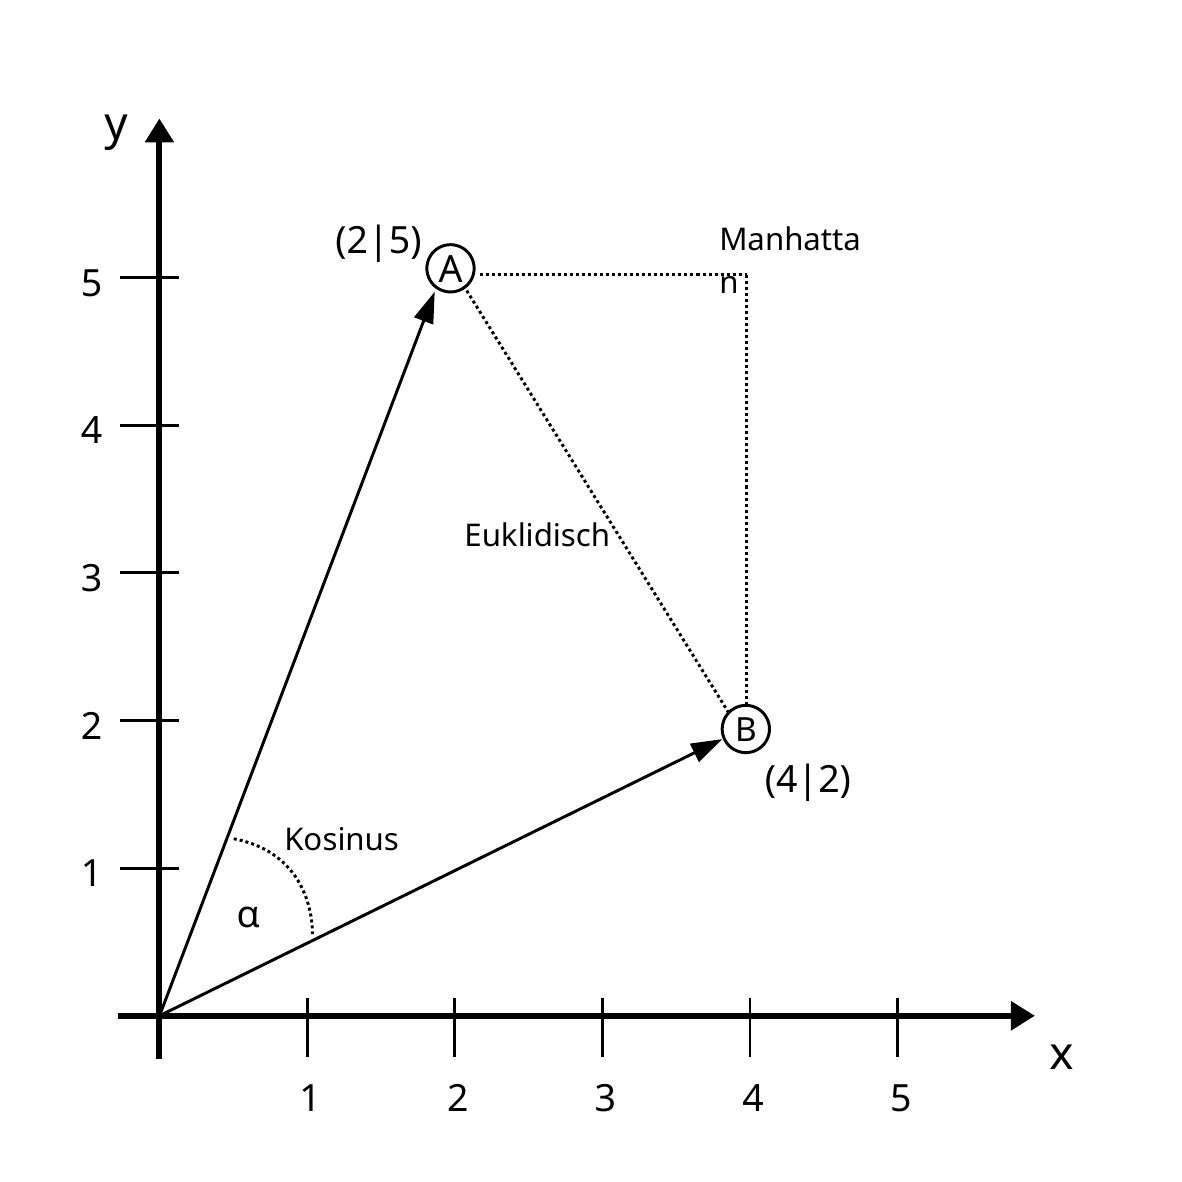

y
(2|5)
Manhattan
A
5
4
Euklidisch
3
2
B
(4|2)
Kosinus
1
α
x
1
2
3
4
5